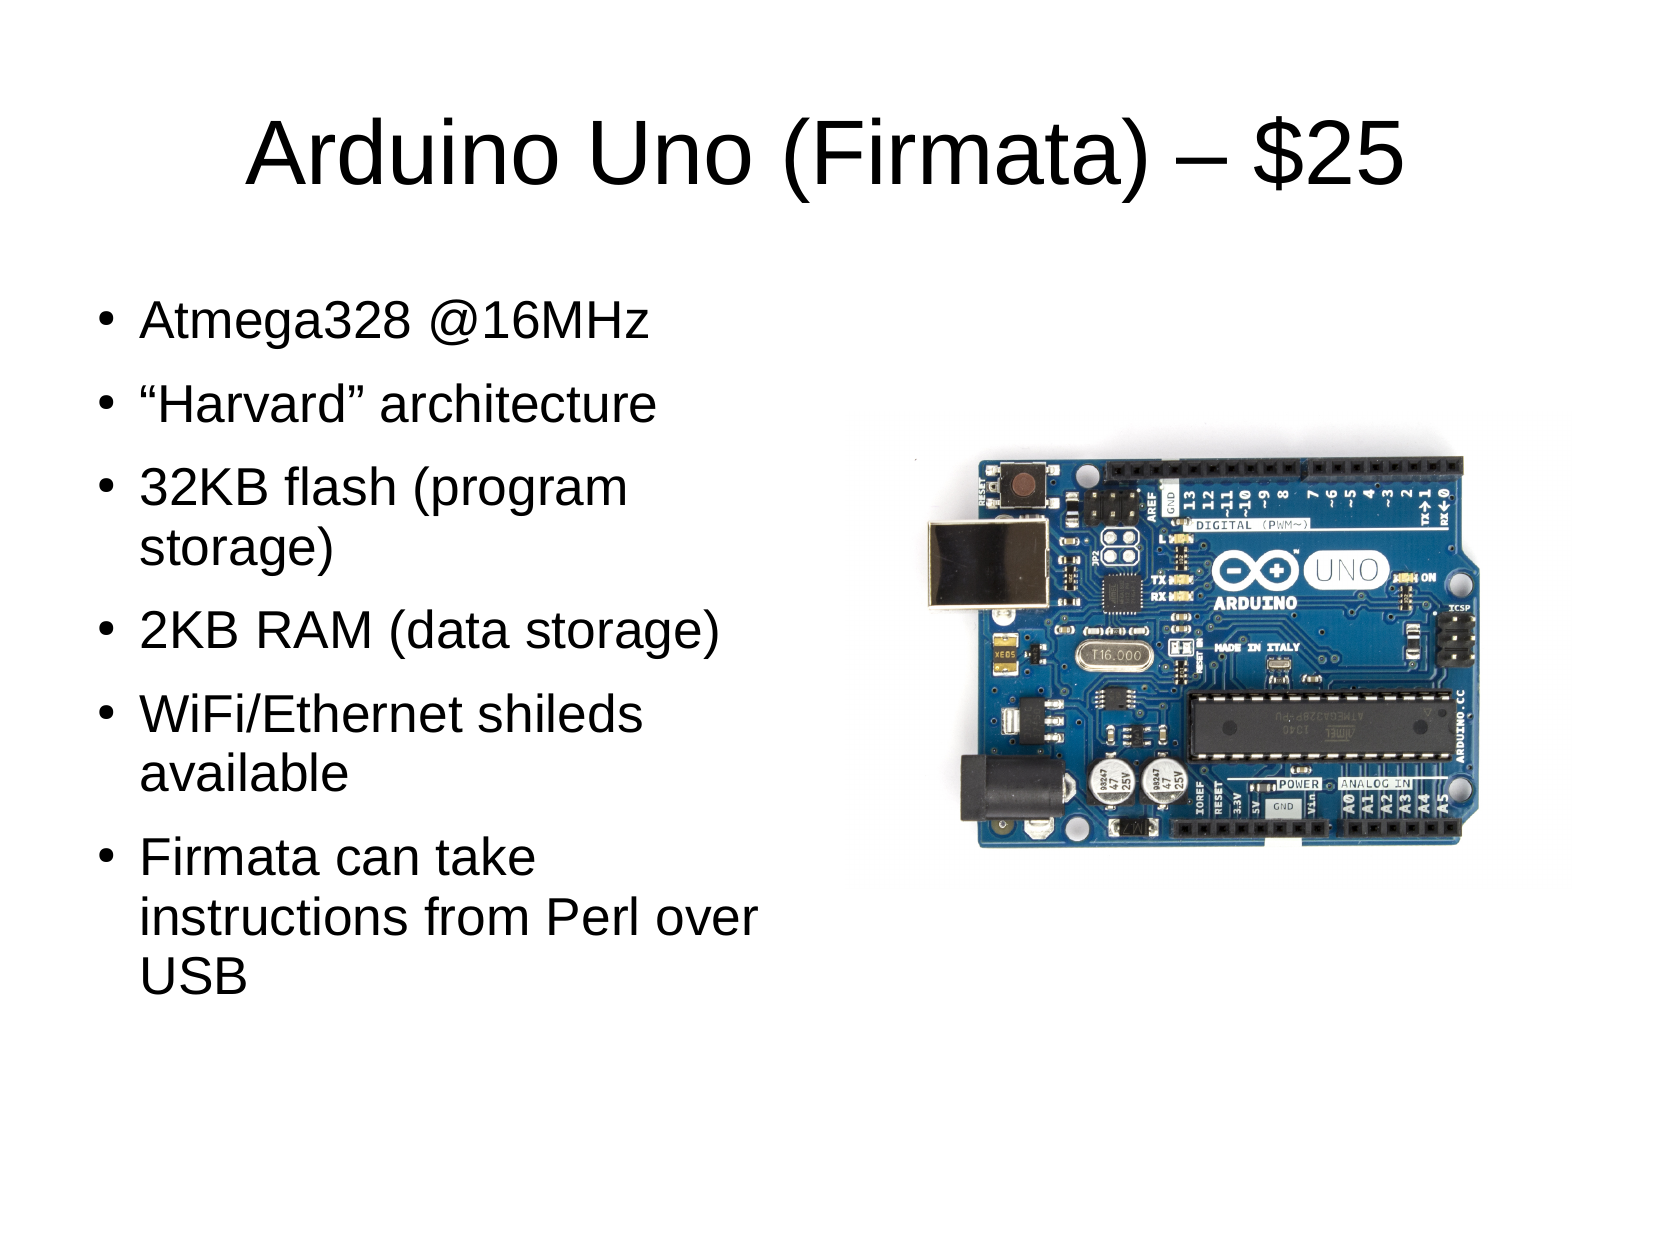

# Arduino Uno (Firmata) – $25
Atmega328 @16MHz
“Harvard” architecture
32KB flash (program storage)
2KB RAM (data storage)
WiFi/Ethernet shileds available
Firmata can take instructions from Perl over USB